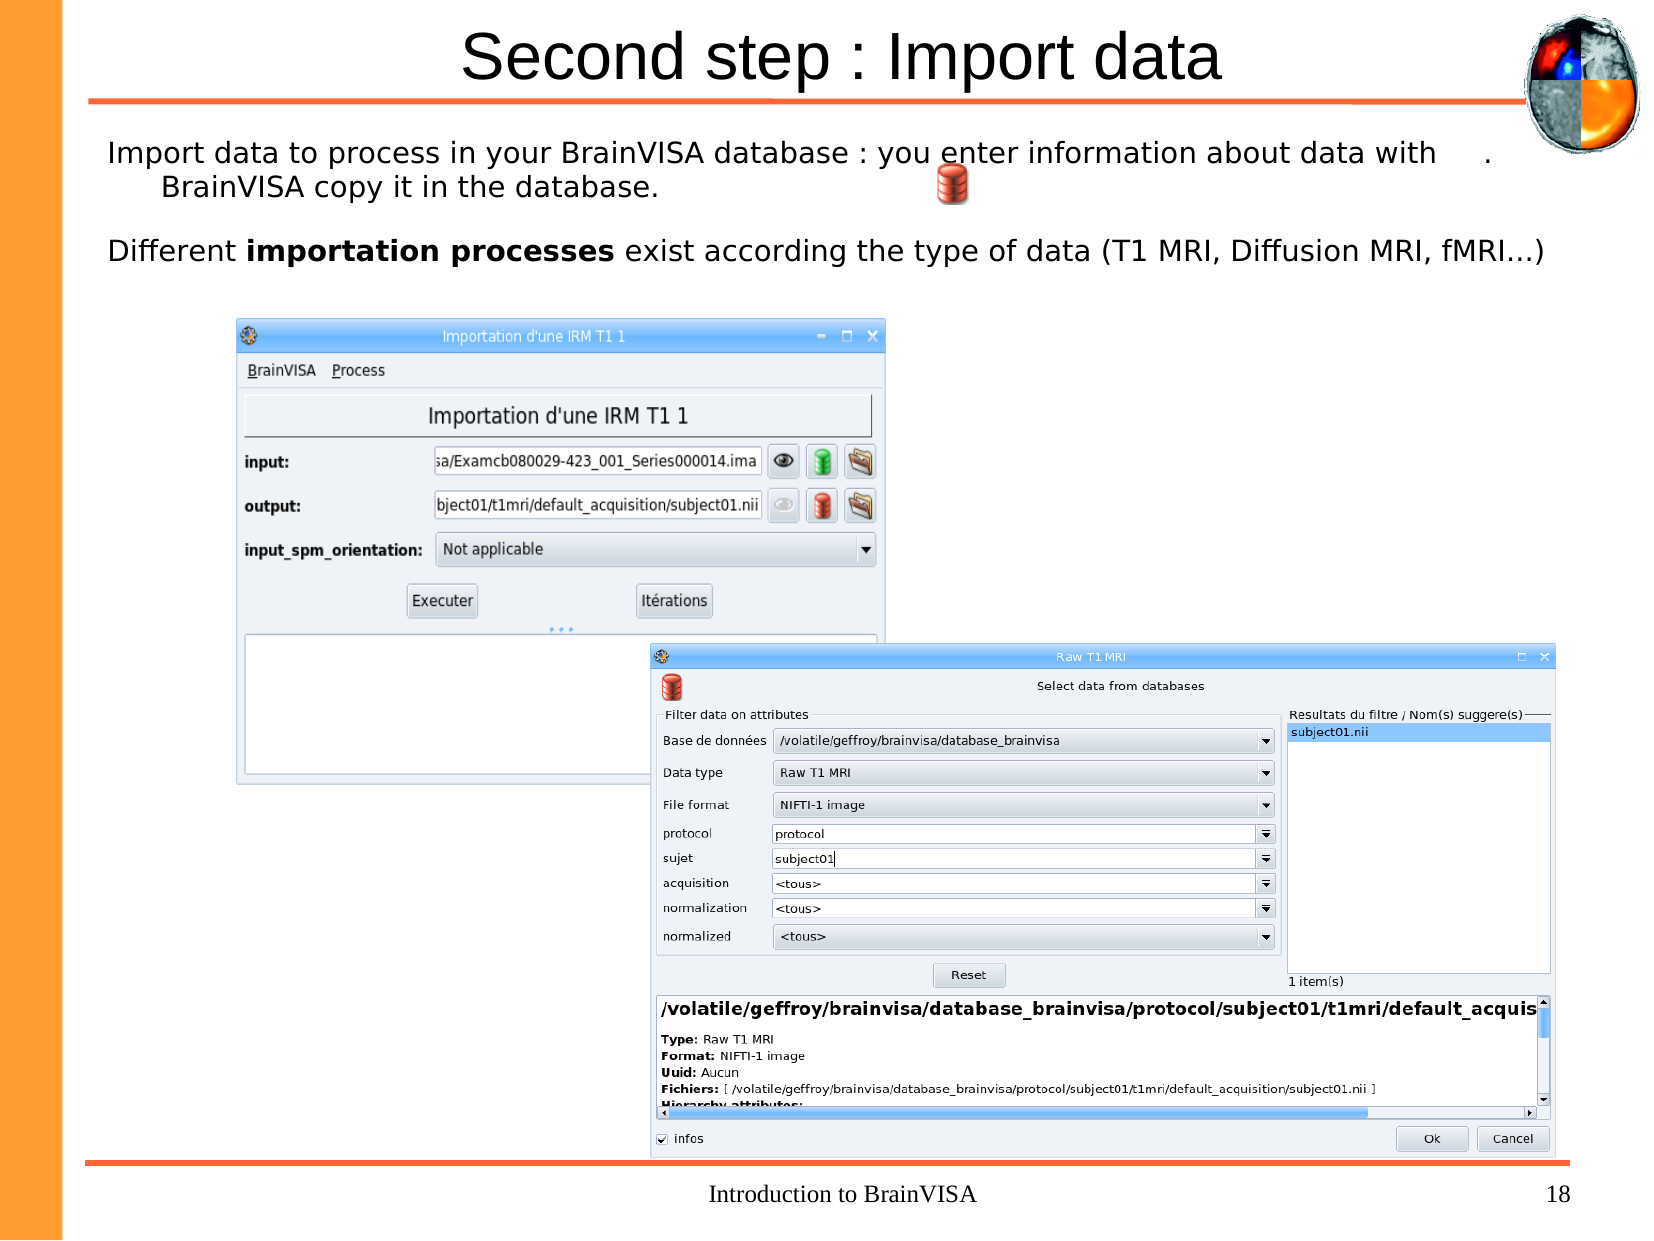

# Second step : Import data
Import data to process in your BrainVISA database : you enter information about data with . BrainVISA copy it in the database.
Different importation processes exist according the type of data (T1 MRI, Diffusion MRI, fMRI...)
Introduction to BrainVISA
18